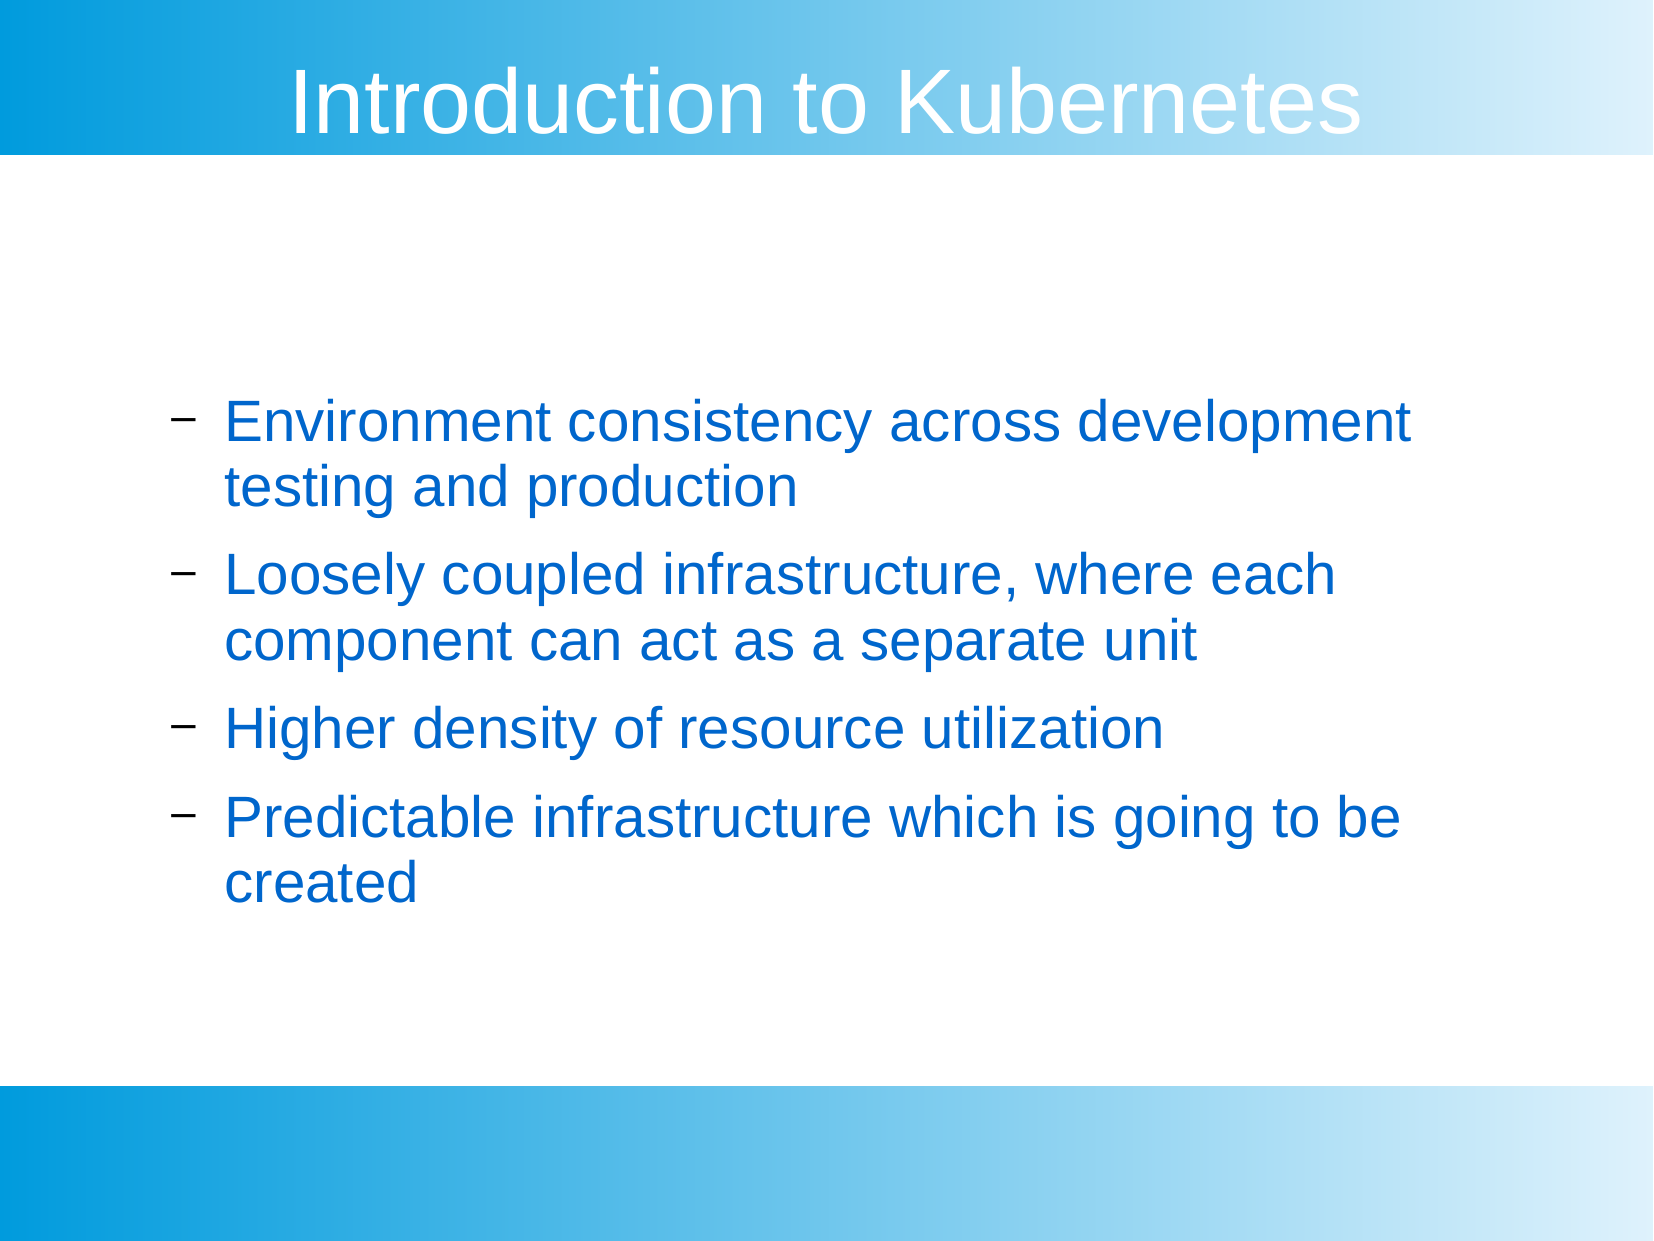

# Introduction to Kubernetes
Environment consistency across development testing and production
Loosely coupled infrastructure, where each component can act as a separate unit
Higher density of resource utilization
Predictable infrastructure which is going to be created